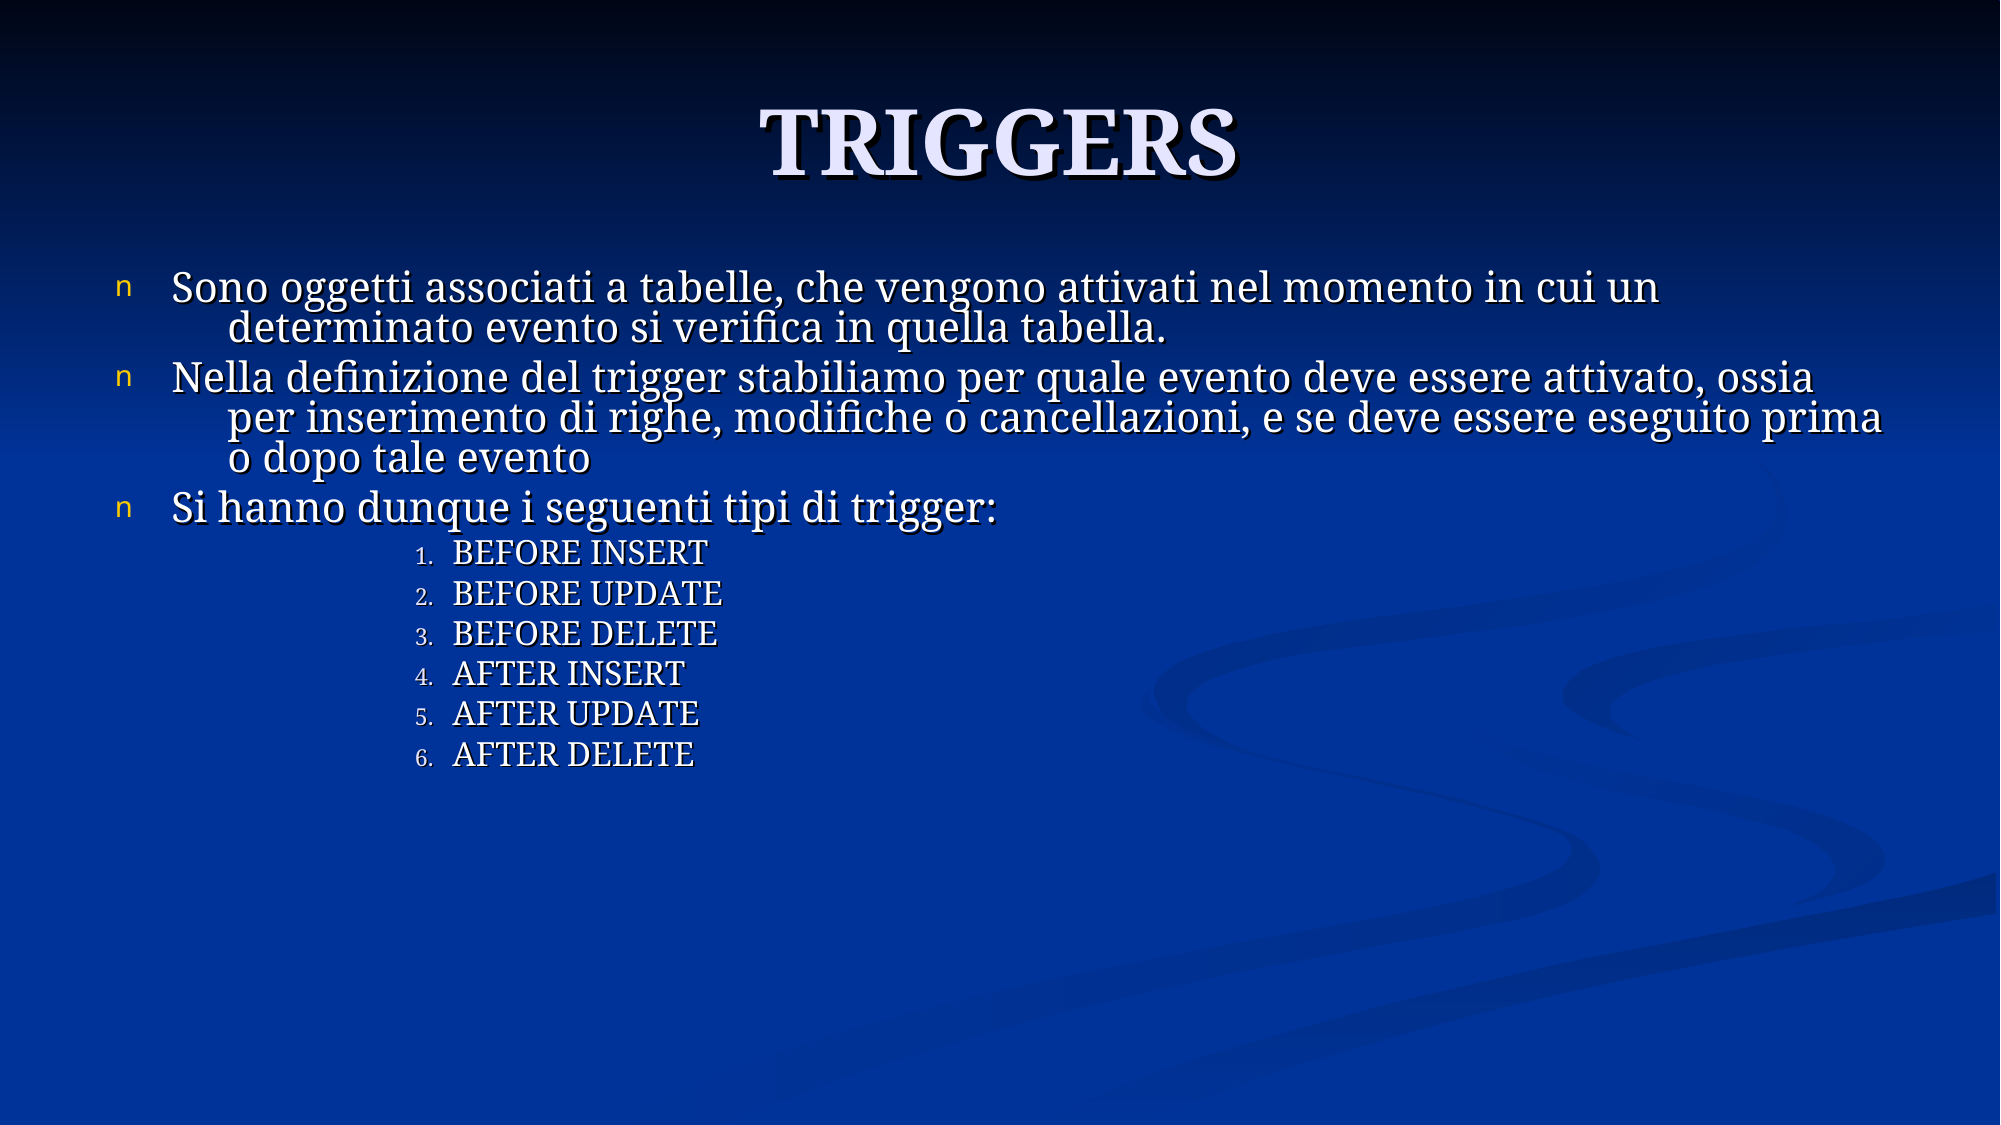

# TRIGGERS
Sono oggetti associati a tabelle, che vengono attivati nel momento in cui un determinato evento si verifica in quella tabella.
Nella definizione del trigger stabiliamo per quale evento deve essere attivato, ossia per inserimento di righe, modifiche o cancellazioni, e se deve essere eseguito prima o dopo tale evento
Si hanno dunque i seguenti tipi di trigger:
BEFORE INSERT
BEFORE UPDATE
BEFORE DELETE
AFTER INSERT
AFTER UPDATE
AFTER DELETE